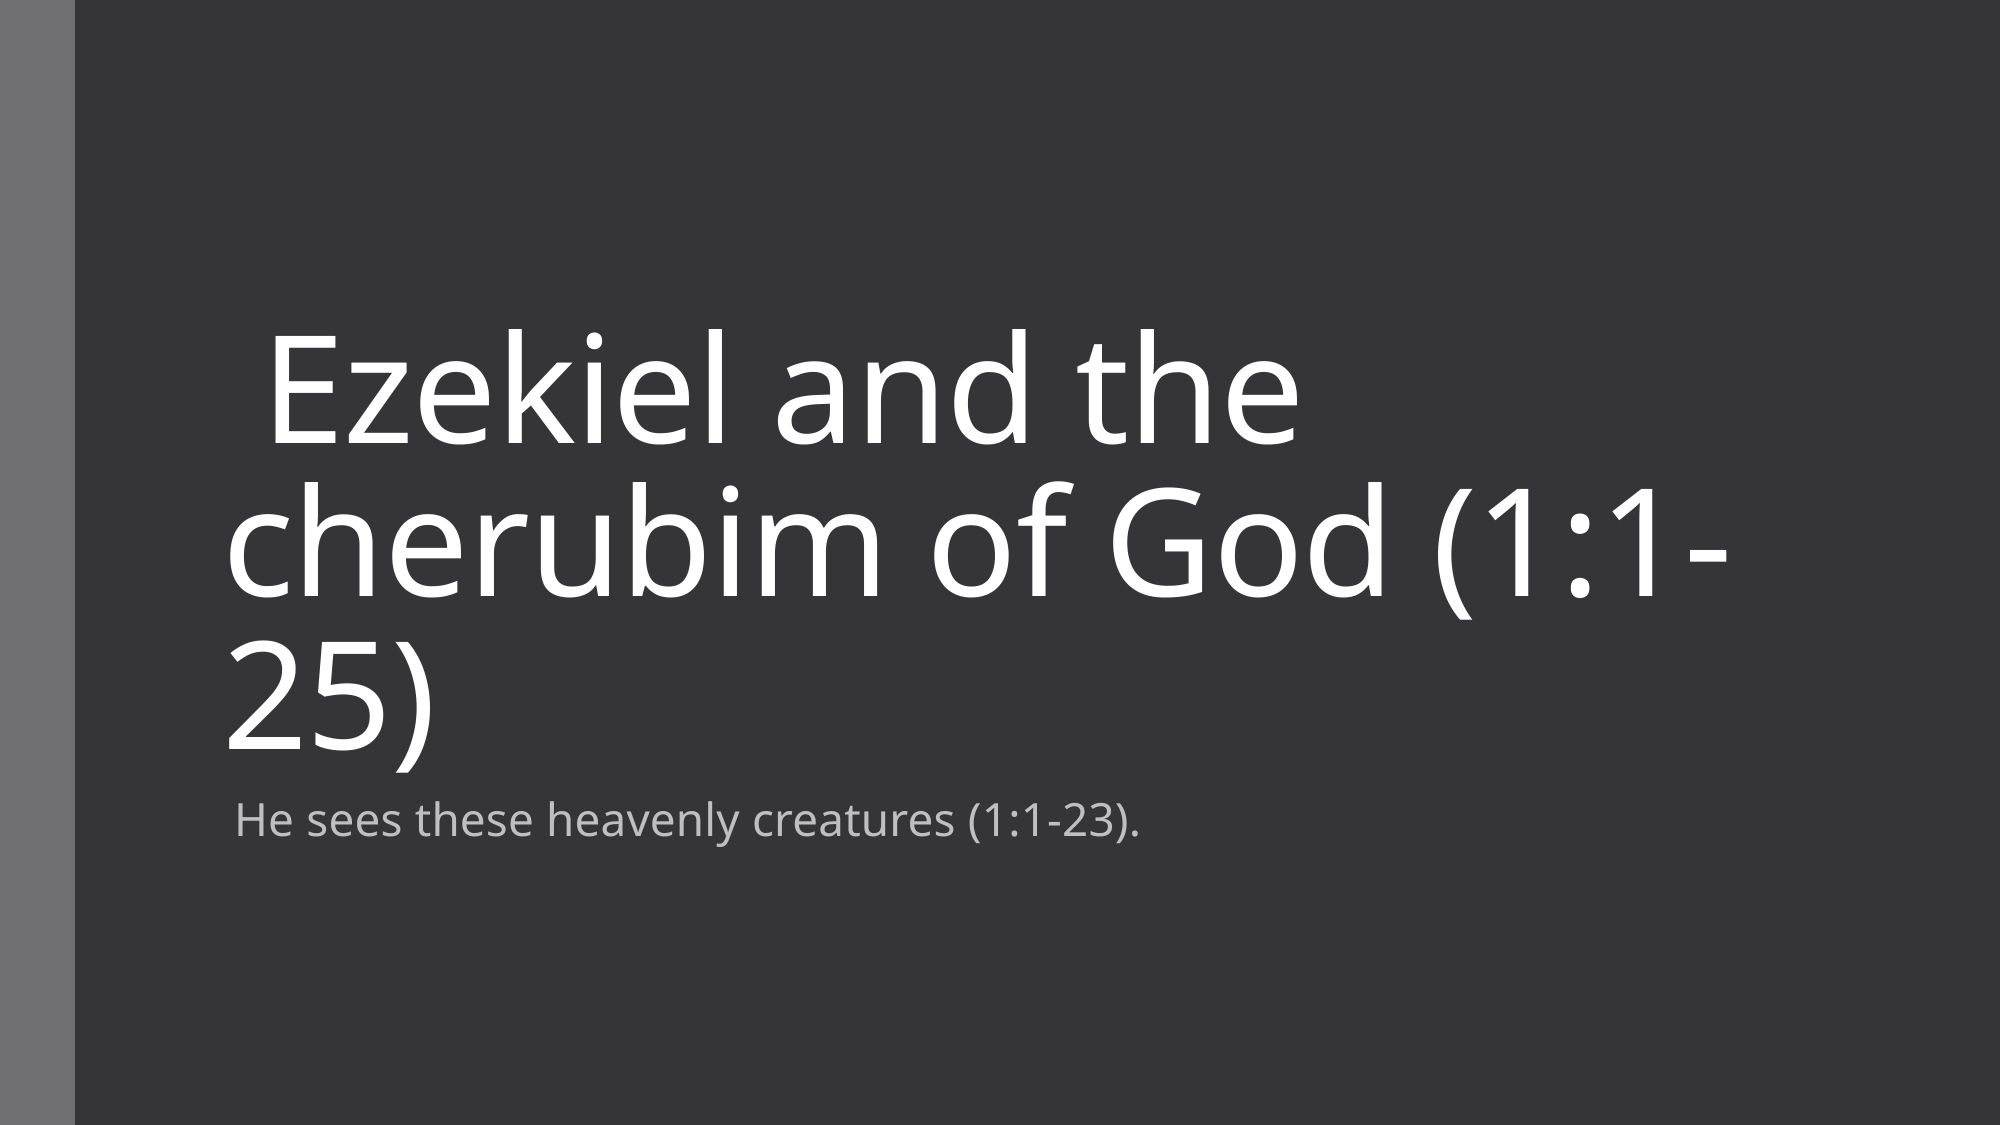

# Ezekiel and the cherubim of God (1:1-25)
 He sees these heavenly creatures (1:1-23).